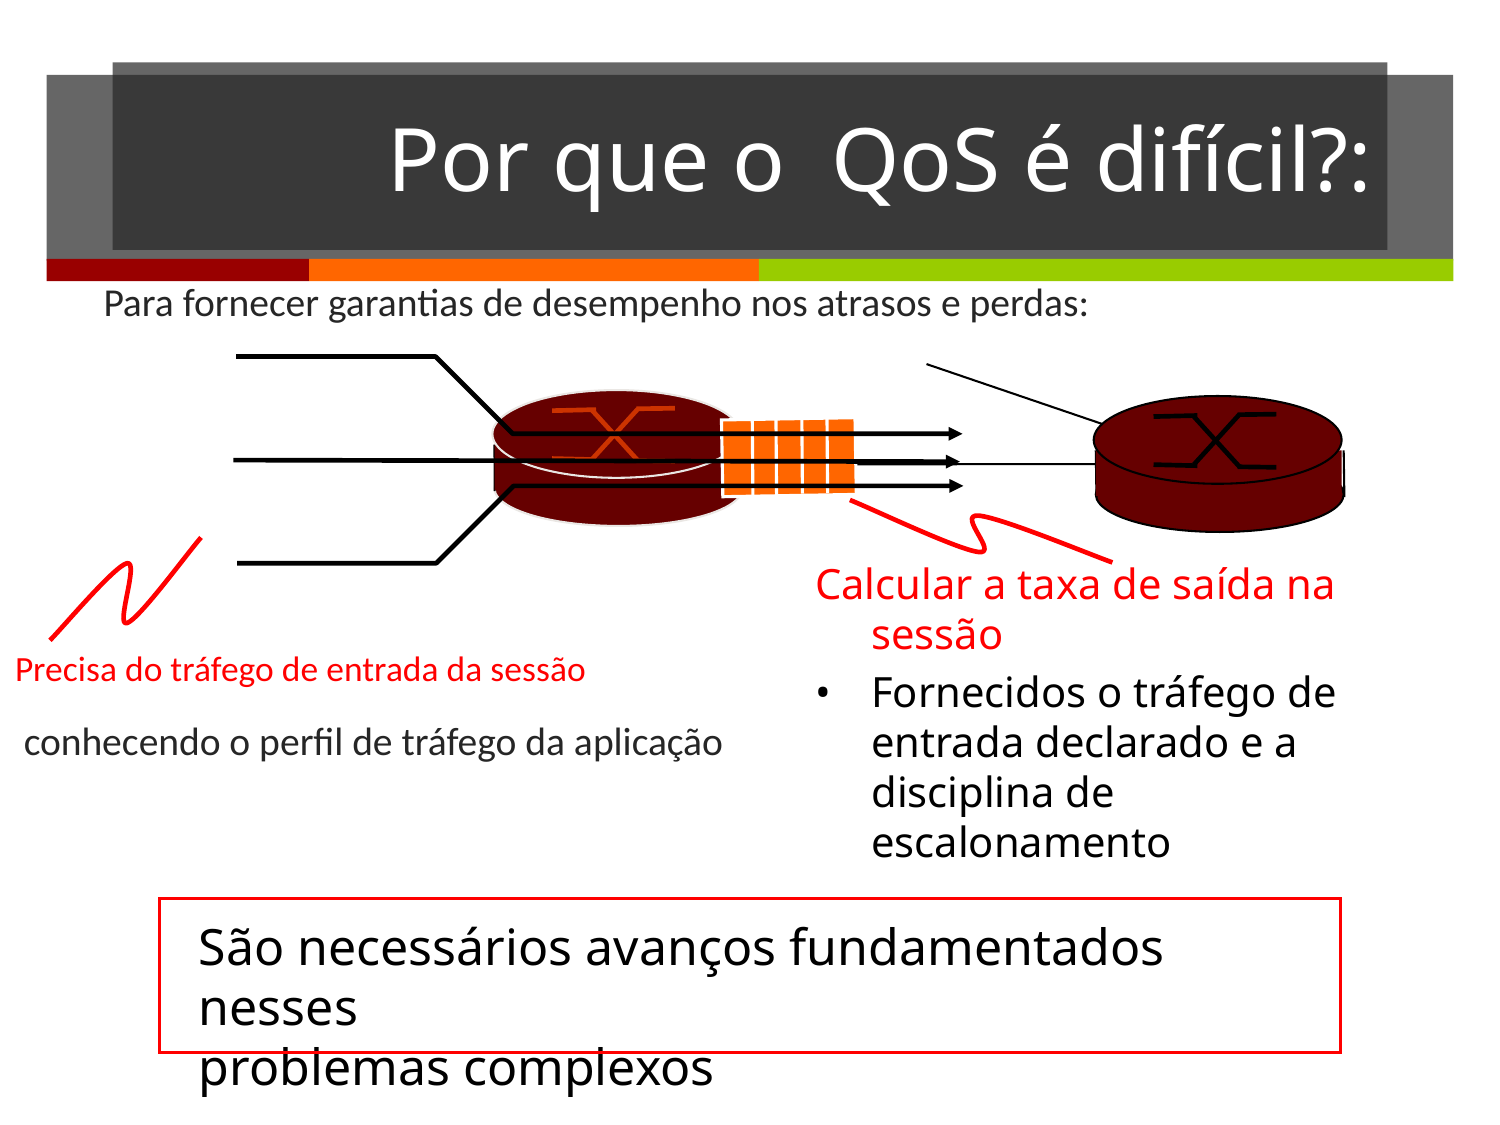

# Por que o QoS é difícil?:
Para fornecer garantias de desempenho nos atrasos e perdas:
Calcular a taxa de saída na sessão
Fornecidos o tráfego de entrada declarado e a disciplina de escalonamento
Precisa do tráfego de entrada da sessão
 conhecendo o perfil de tráfego da aplicação
São necessários avanços fundamentados nesses
problemas complexos